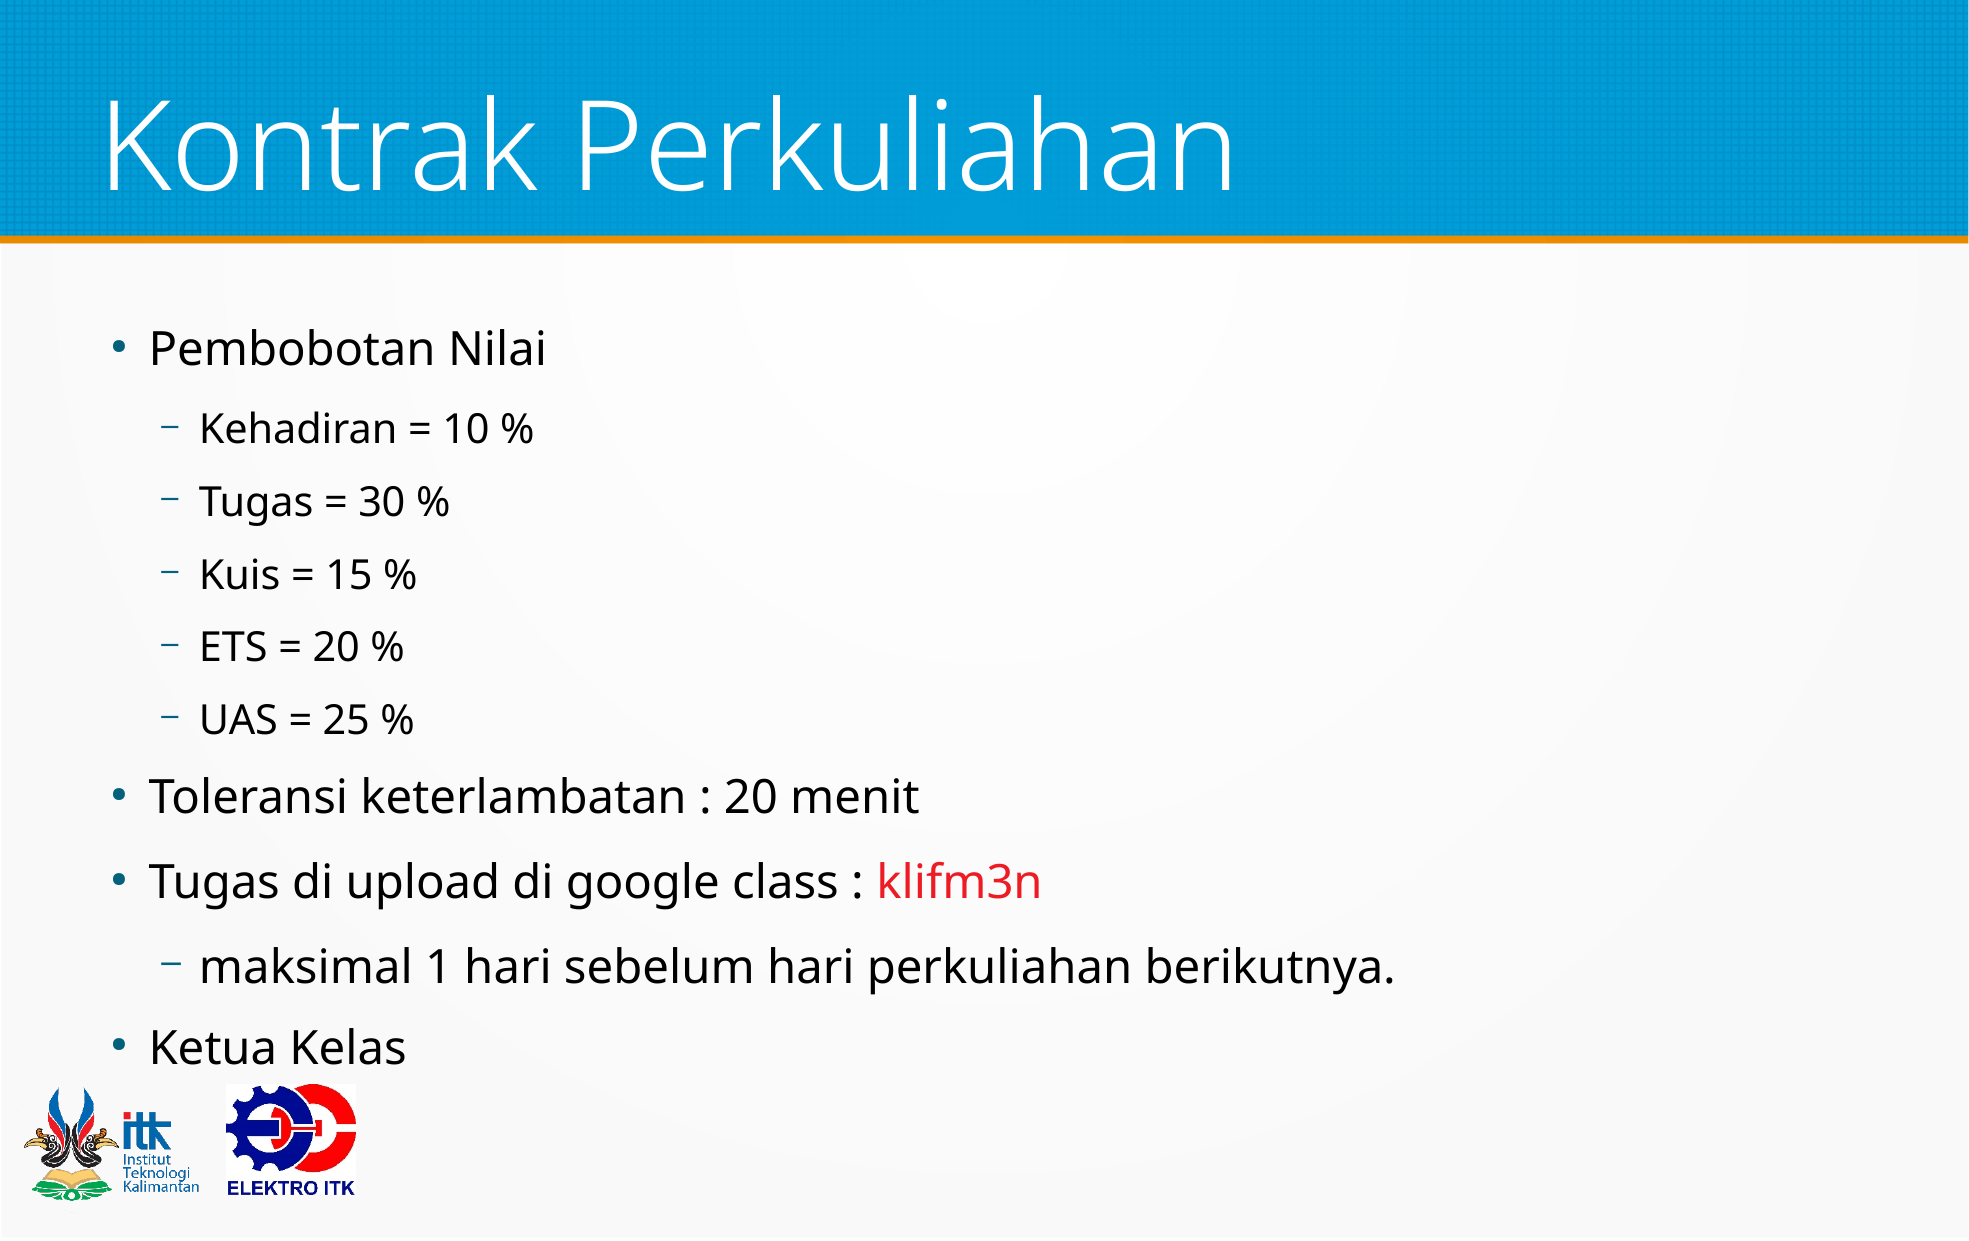

# Kontrak Perkuliahan
Pembobotan Nilai
Kehadiran = 10 %
Tugas = 30 %
Kuis = 15 %
ETS = 20 %
UAS = 25 %
Toleransi keterlambatan : 20 menit
Tugas di upload di google class : klifm3n
maksimal 1 hari sebelum hari perkuliahan berikutnya.
Ketua Kelas